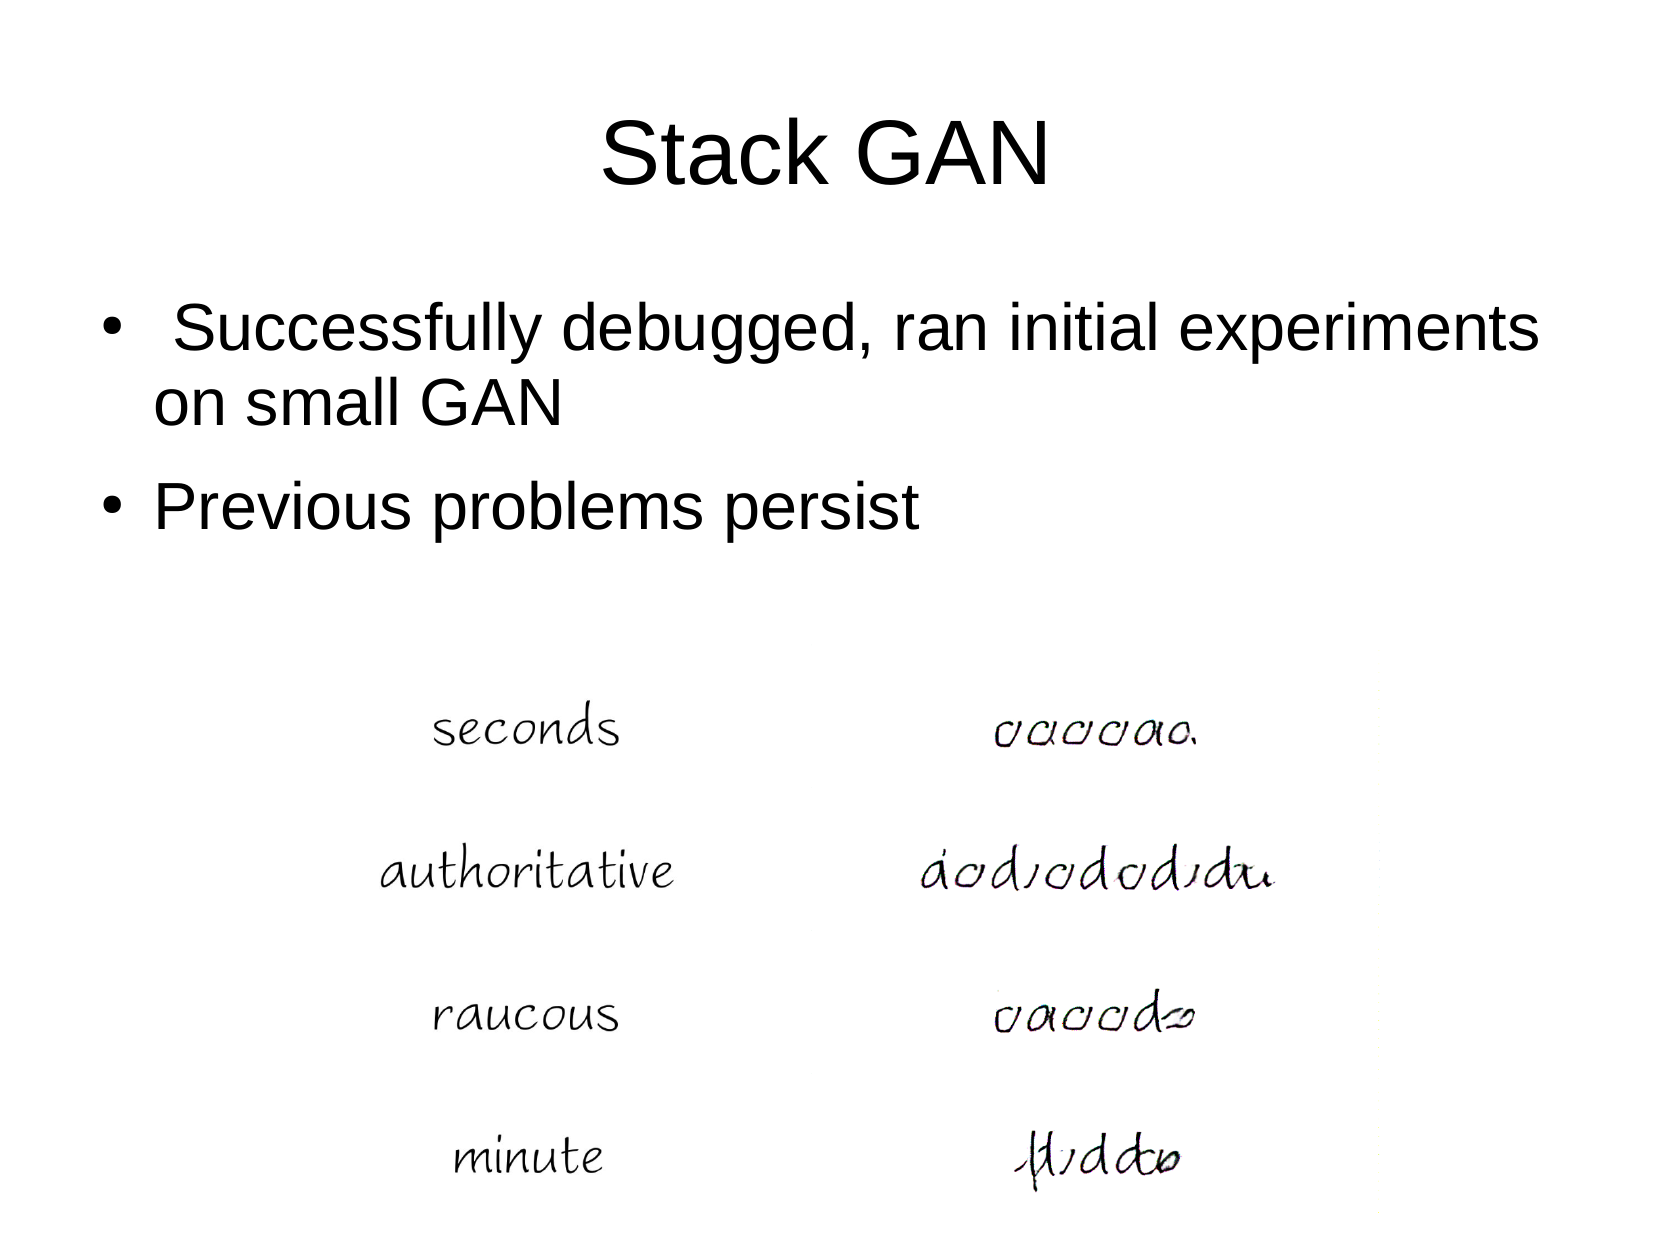

# Stack GAN
 Successfully debugged, ran initial experiments on small GAN
Previous problems persist